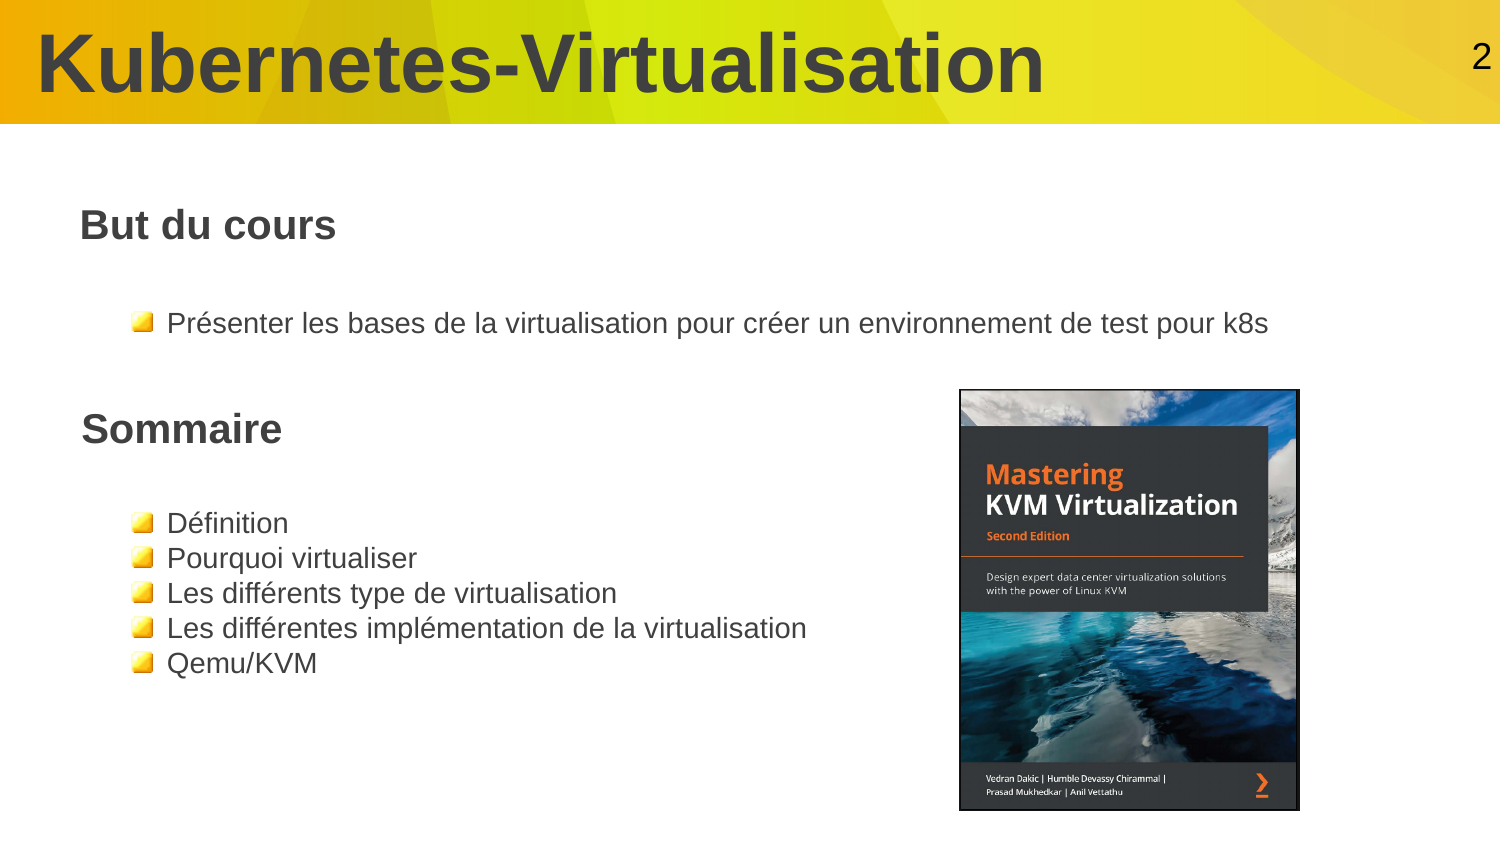

Kubernetes-Virtualisation
But du cours
Présenter les bases de la virtualisation pour créer un environnement de test pour k8s
Sommaire
Définition
Pourquoi virtualiser
Les différents type de virtualisation
Les différentes implémentation de la virtualisation
Qemu/KVM